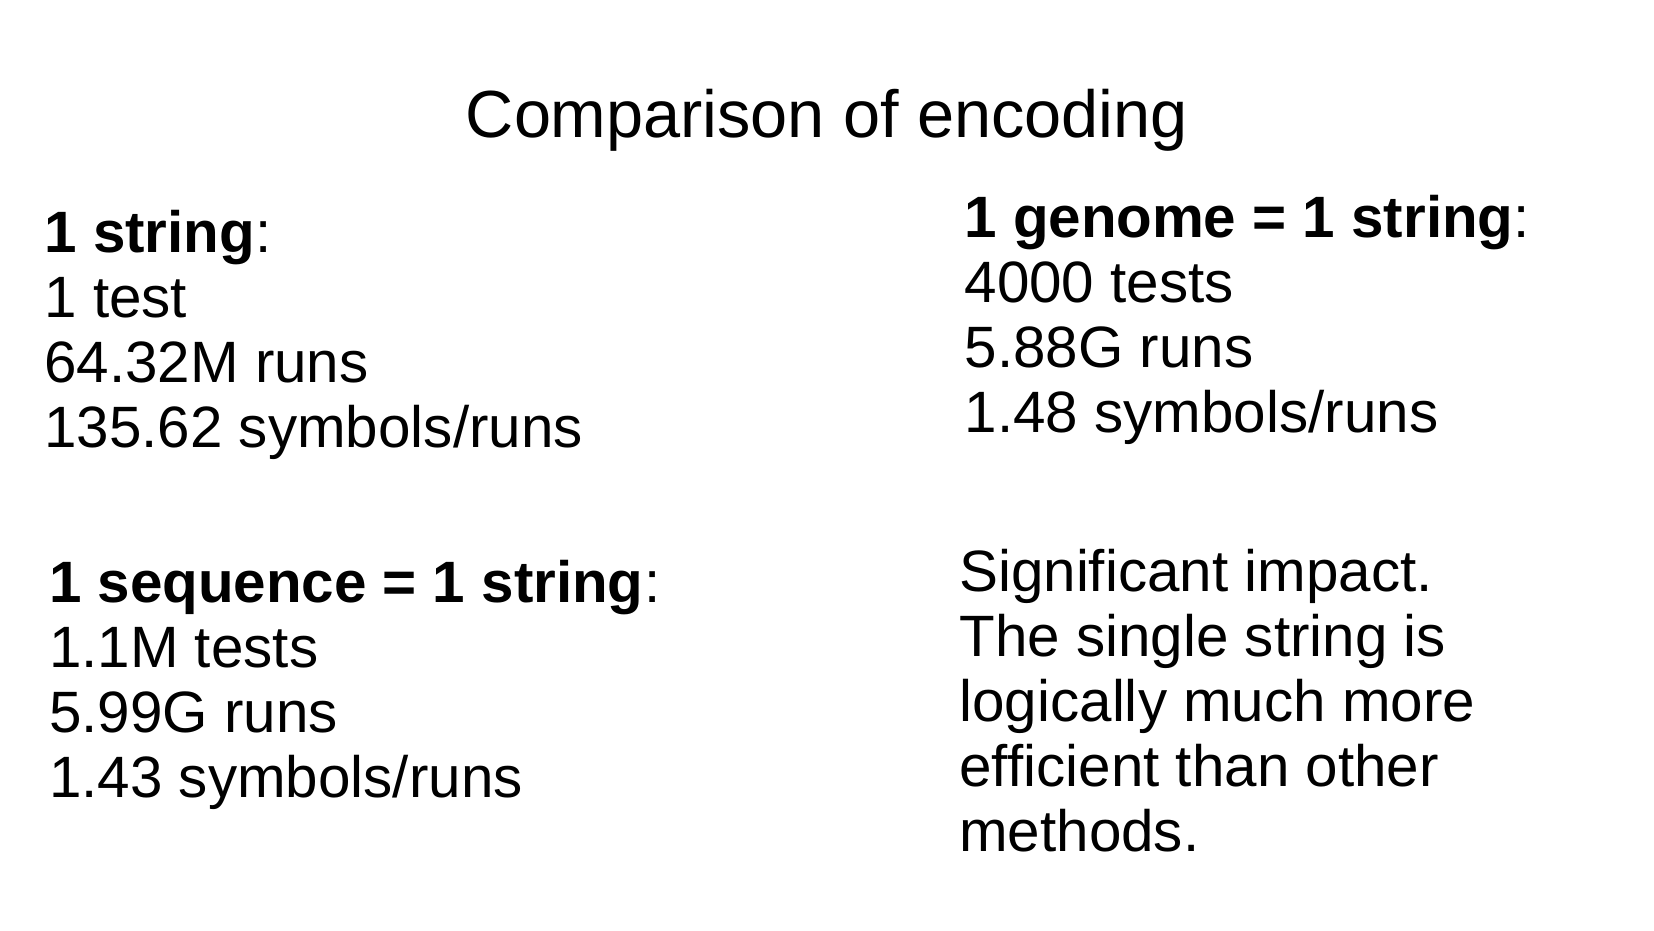

# Comparison of encoding
1 genome = 1 string:
4000 tests
5.88G runs
1.48 symbols/runs
1 string:
1 test
64.32M runs
135.62 symbols/runs
Significant impact.
The single string is logically much more efficient than other methods.
1 sequence = 1 string:
1.1M tests
5.99G runs
1.43 symbols/runs